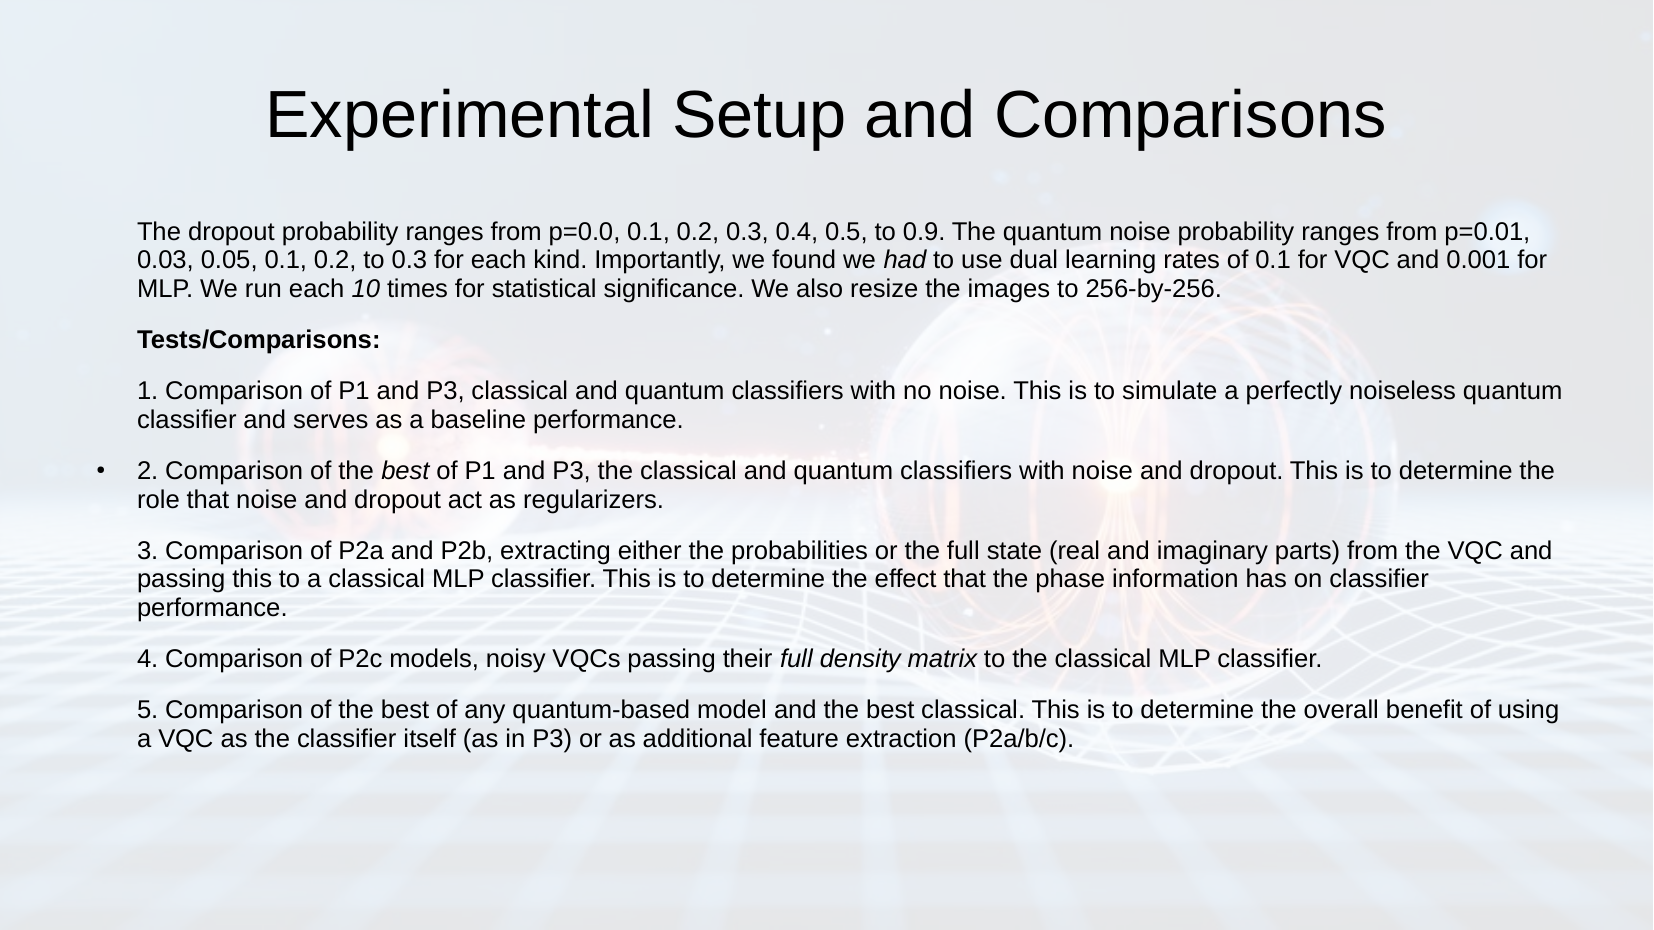

# Experimental Setup and Comparisons
The dropout probability ranges from p=0.0, 0.1, 0.2, 0.3, 0.4, 0.5, to 0.9. The quantum noise probability ranges from p=0.01, 0.03, 0.05, 0.1, 0.2, to 0.3 for each kind. Importantly, we found we had to use dual learning rates of 0.1 for VQC and 0.001 for MLP. We run each 10 times for statistical significance. We also resize the images to 256-by-256.
Tests/Comparisons:
1. Comparison of P1 and P3, classical and quantum classifiers with no noise. This is to simulate a perfectly noiseless quantum classifier and serves as a baseline performance.
2. Comparison of the best of P1 and P3, the classical and quantum classifiers with noise and dropout. This is to determine the role that noise and dropout act as regularizers.
3. Comparison of P2a and P2b, extracting either the probabilities or the full state (real and imaginary parts) from the VQC and passing this to a classical MLP classifier. This is to determine the effect that the phase information has on classifier performance.
4. Comparison of P2c models, noisy VQCs passing their full density matrix to the classical MLP classifier.
5. Comparison of the best of any quantum-based model and the best classical. This is to determine the overall benefit of using a VQC as the classifier itself (as in P3) or as additional feature extraction (P2a/b/c).